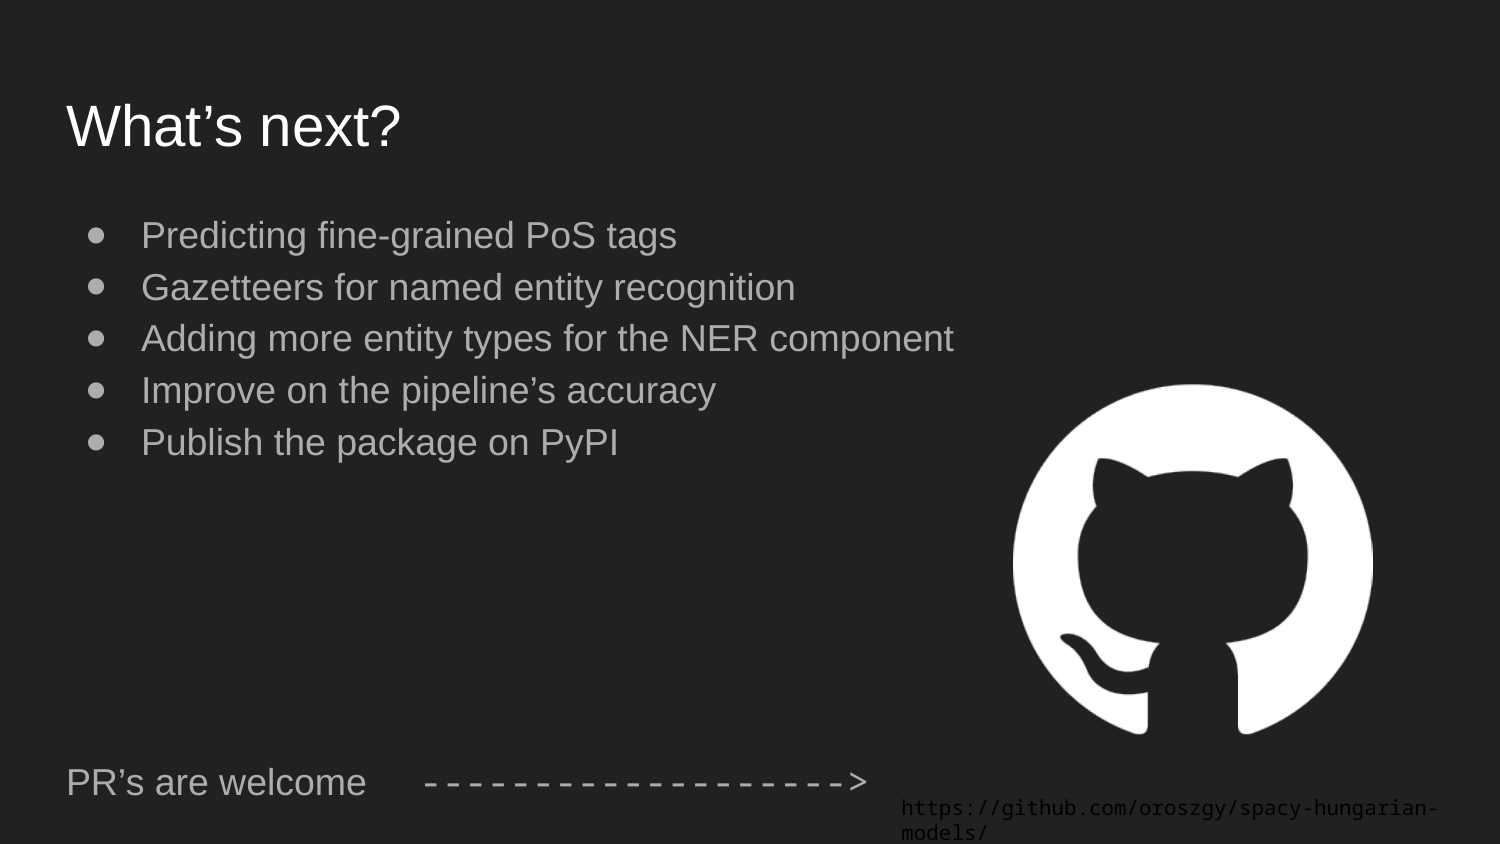

# What’s next?
Predicting fine-grained PoS tags
Gazetteers for named entity recognition
Adding more entity types for the NER component
Improve on the pipeline’s accuracy
Publish the package on PyPI
PR’s are welcome ------------------->
https://github.com/oroszgy/spacy-hungarian-models/